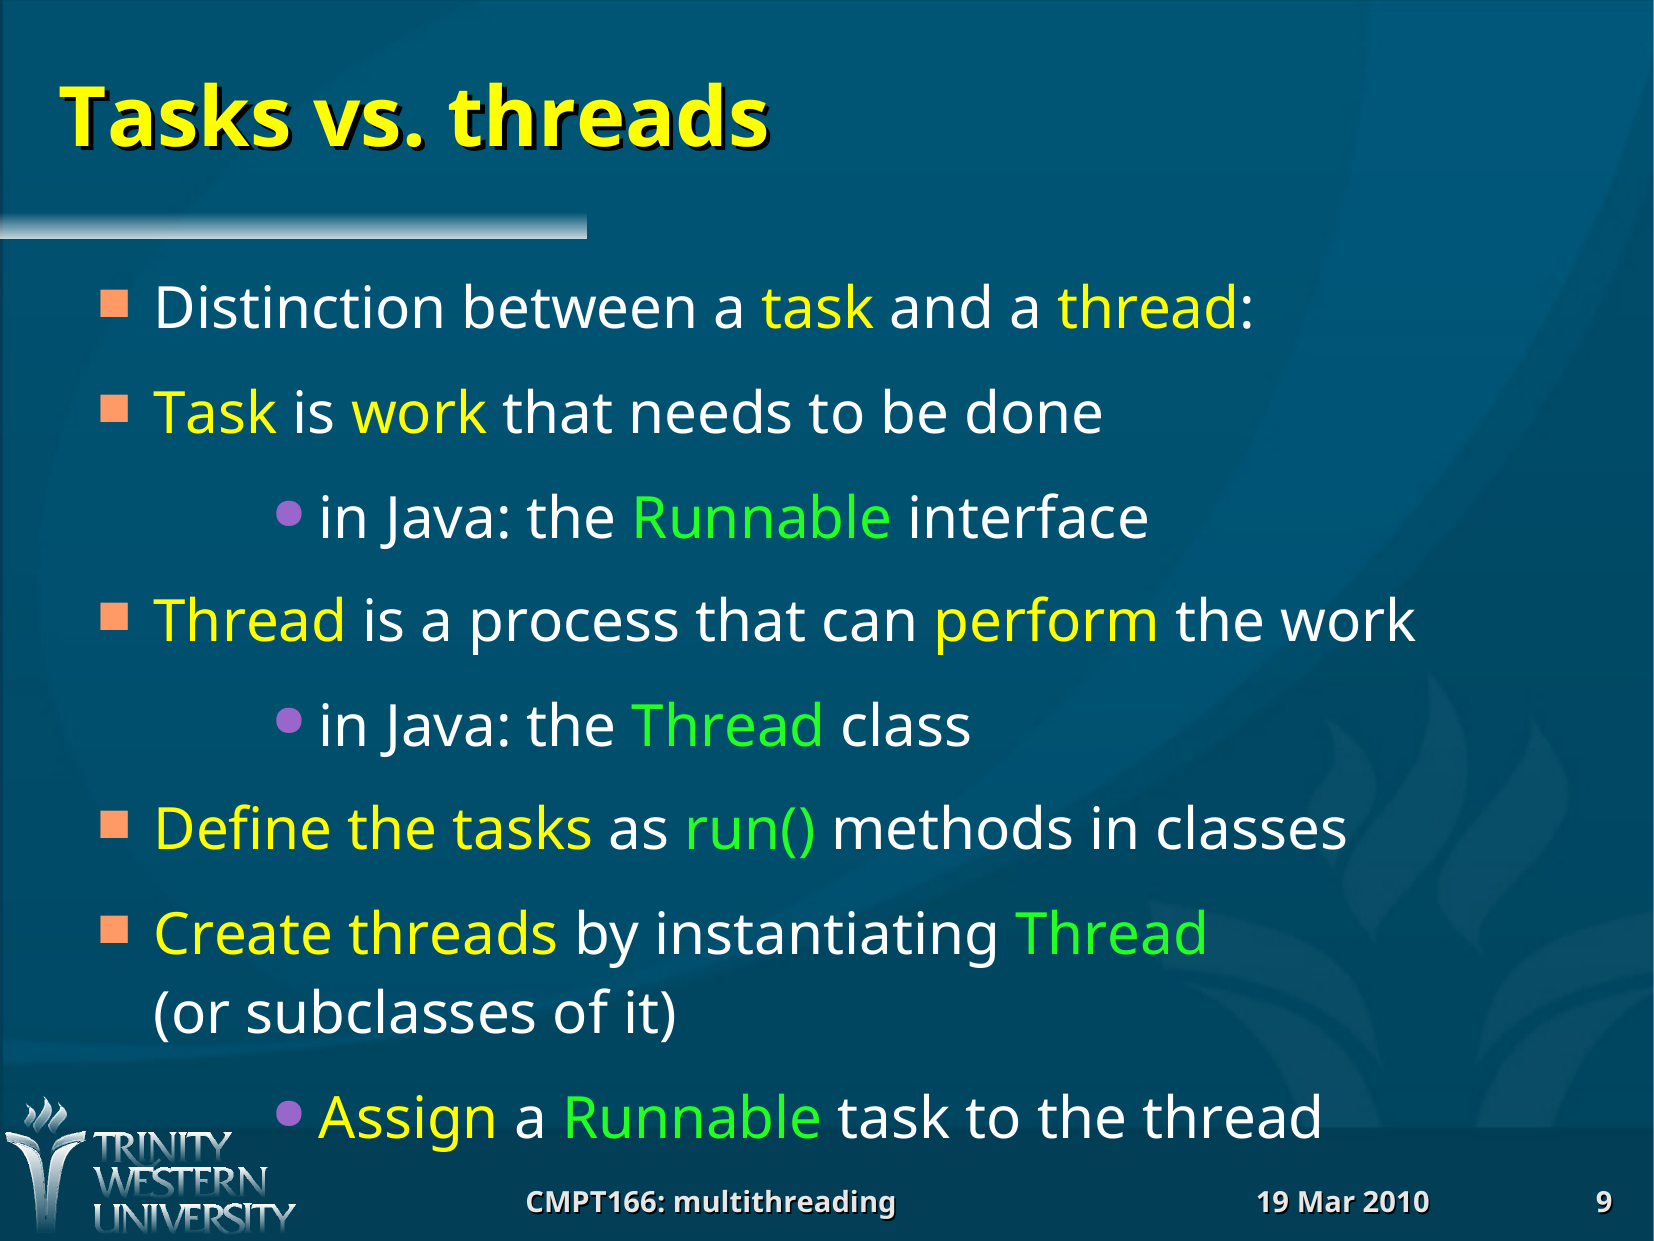

# Tasks vs. threads
Distinction between a task and a thread:
Task is work that needs to be done
in Java: the Runnable interface
Thread is a process that can perform the work
in Java: the Thread class
Define the tasks as run() methods in classes
Create threads by instantiating Thread
(or subclasses of it)
Assign a Runnable task to the thread
CMPT166: multithreading
19 Mar 2010
9